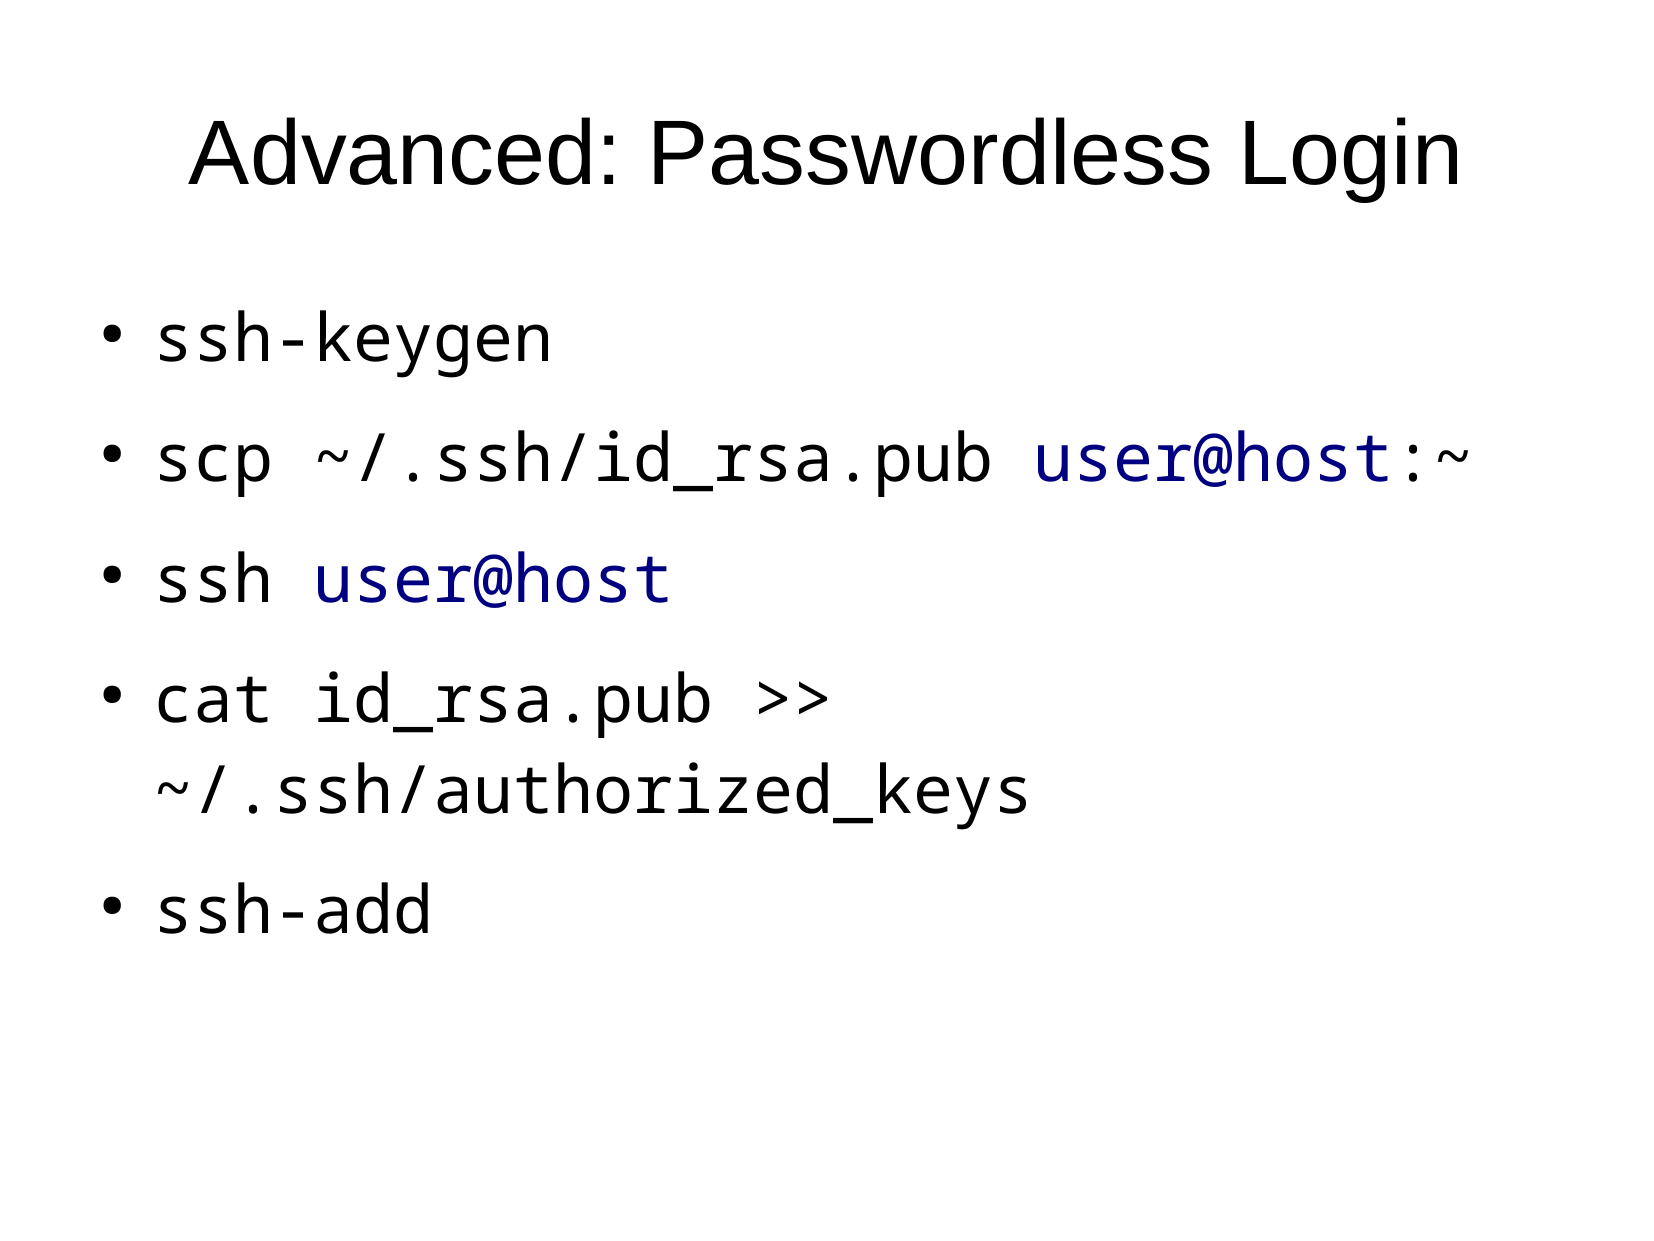

# Advanced: Passwordless Login
ssh-keygen
scp ~/.ssh/id_rsa.pub user@host:~
ssh user@host
cat id_rsa.pub >> ~/.ssh/authorized_keys
ssh-add